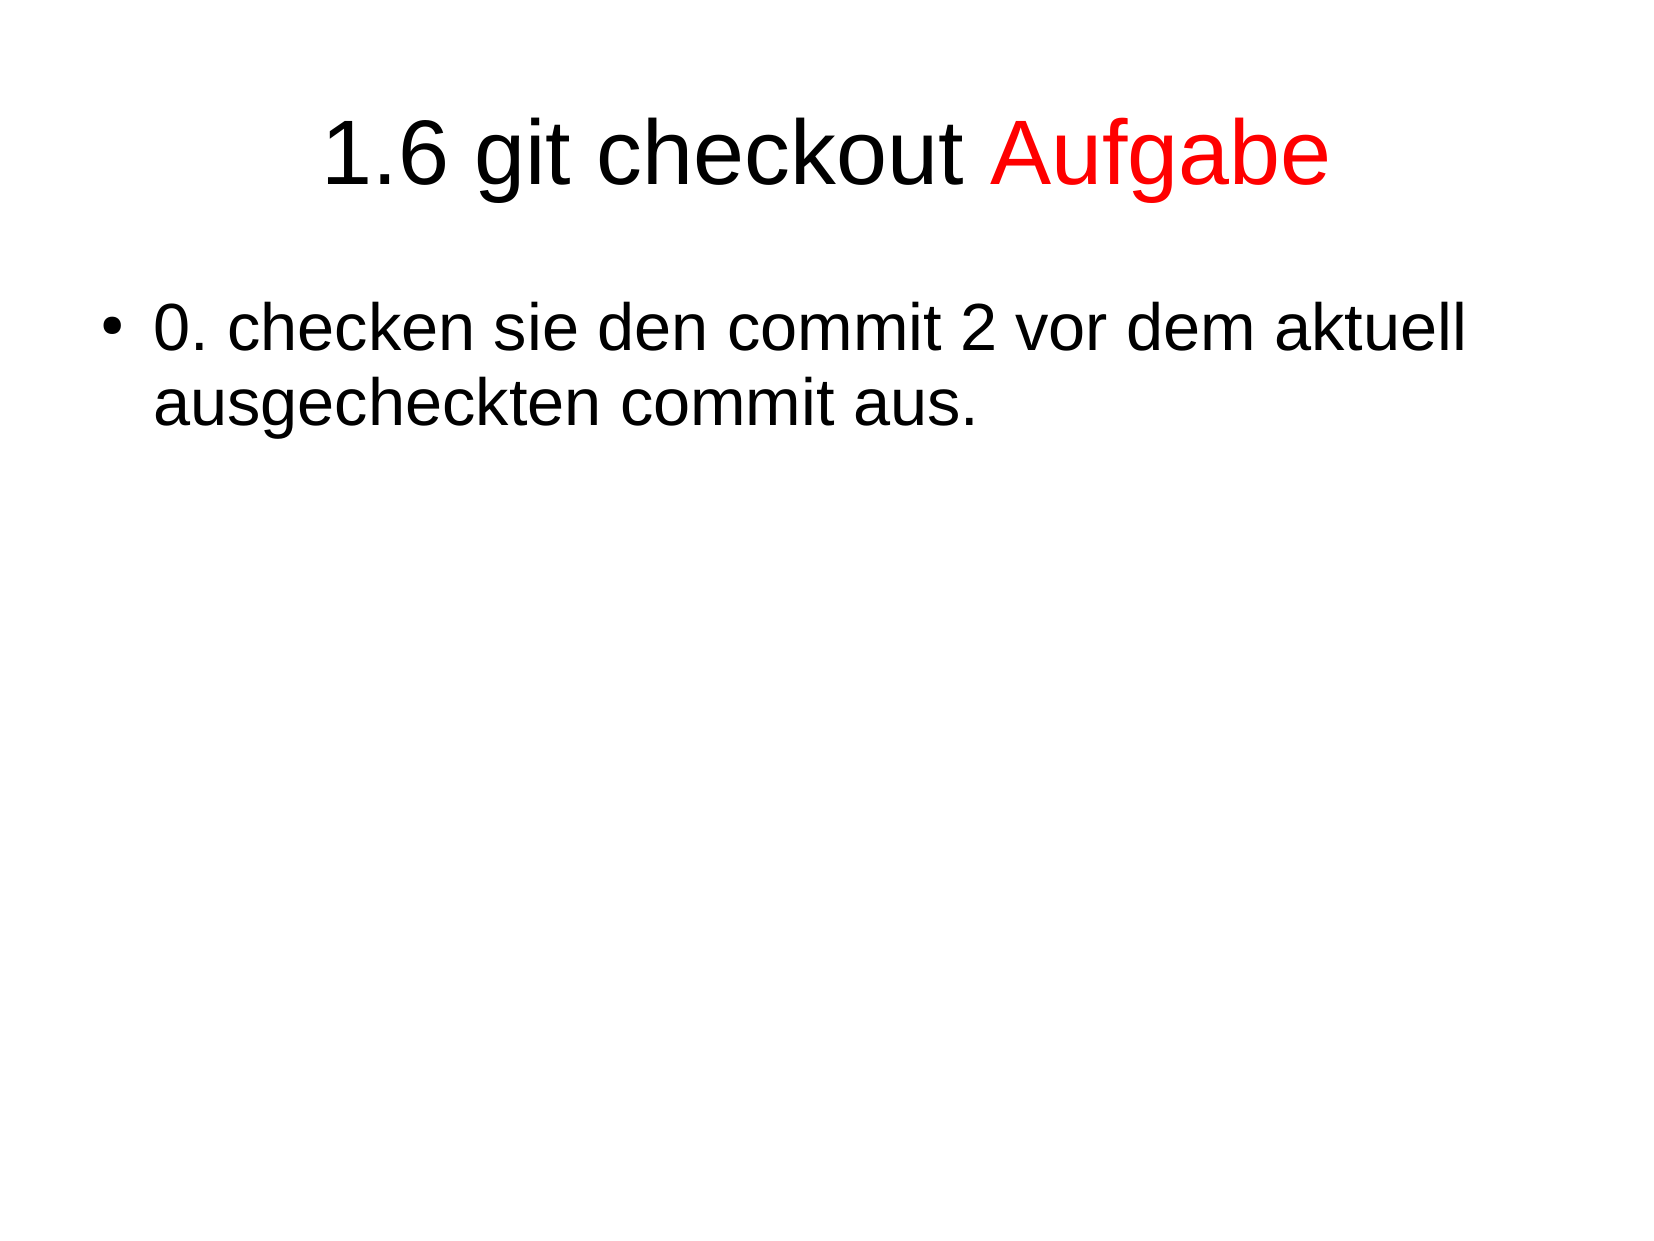

# 1.6 git checkout Aufgabe
0. checken sie den commit 2 vor dem aktuell ausgecheckten commit aus.